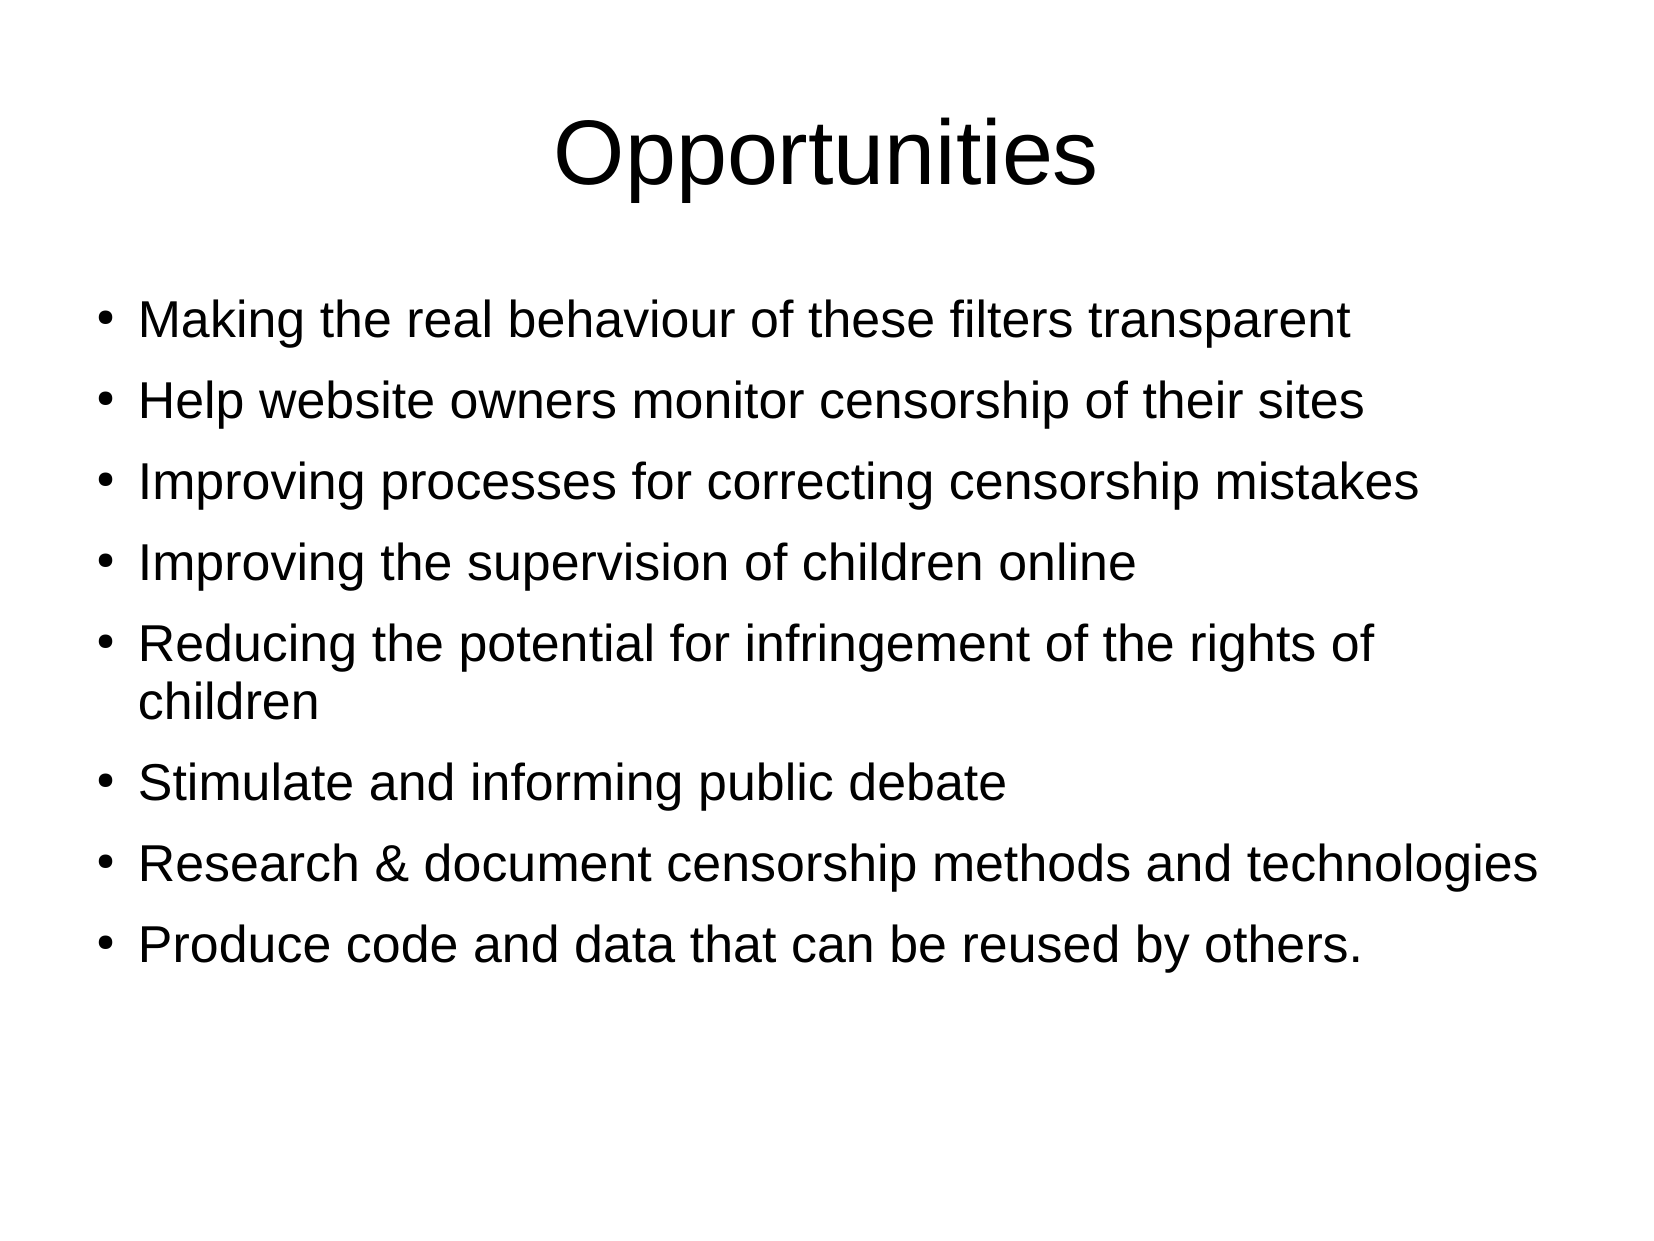

# Opportunities
Making the real behaviour of these filters transparent
Help website owners monitor censorship of their sites
Improving processes for correcting censorship mistakes
Improving the supervision of children online
Reducing the potential for infringement of the rights of children
Stimulate and informing public debate
Research & document censorship methods and technologies
Produce code and data that can be reused by others.